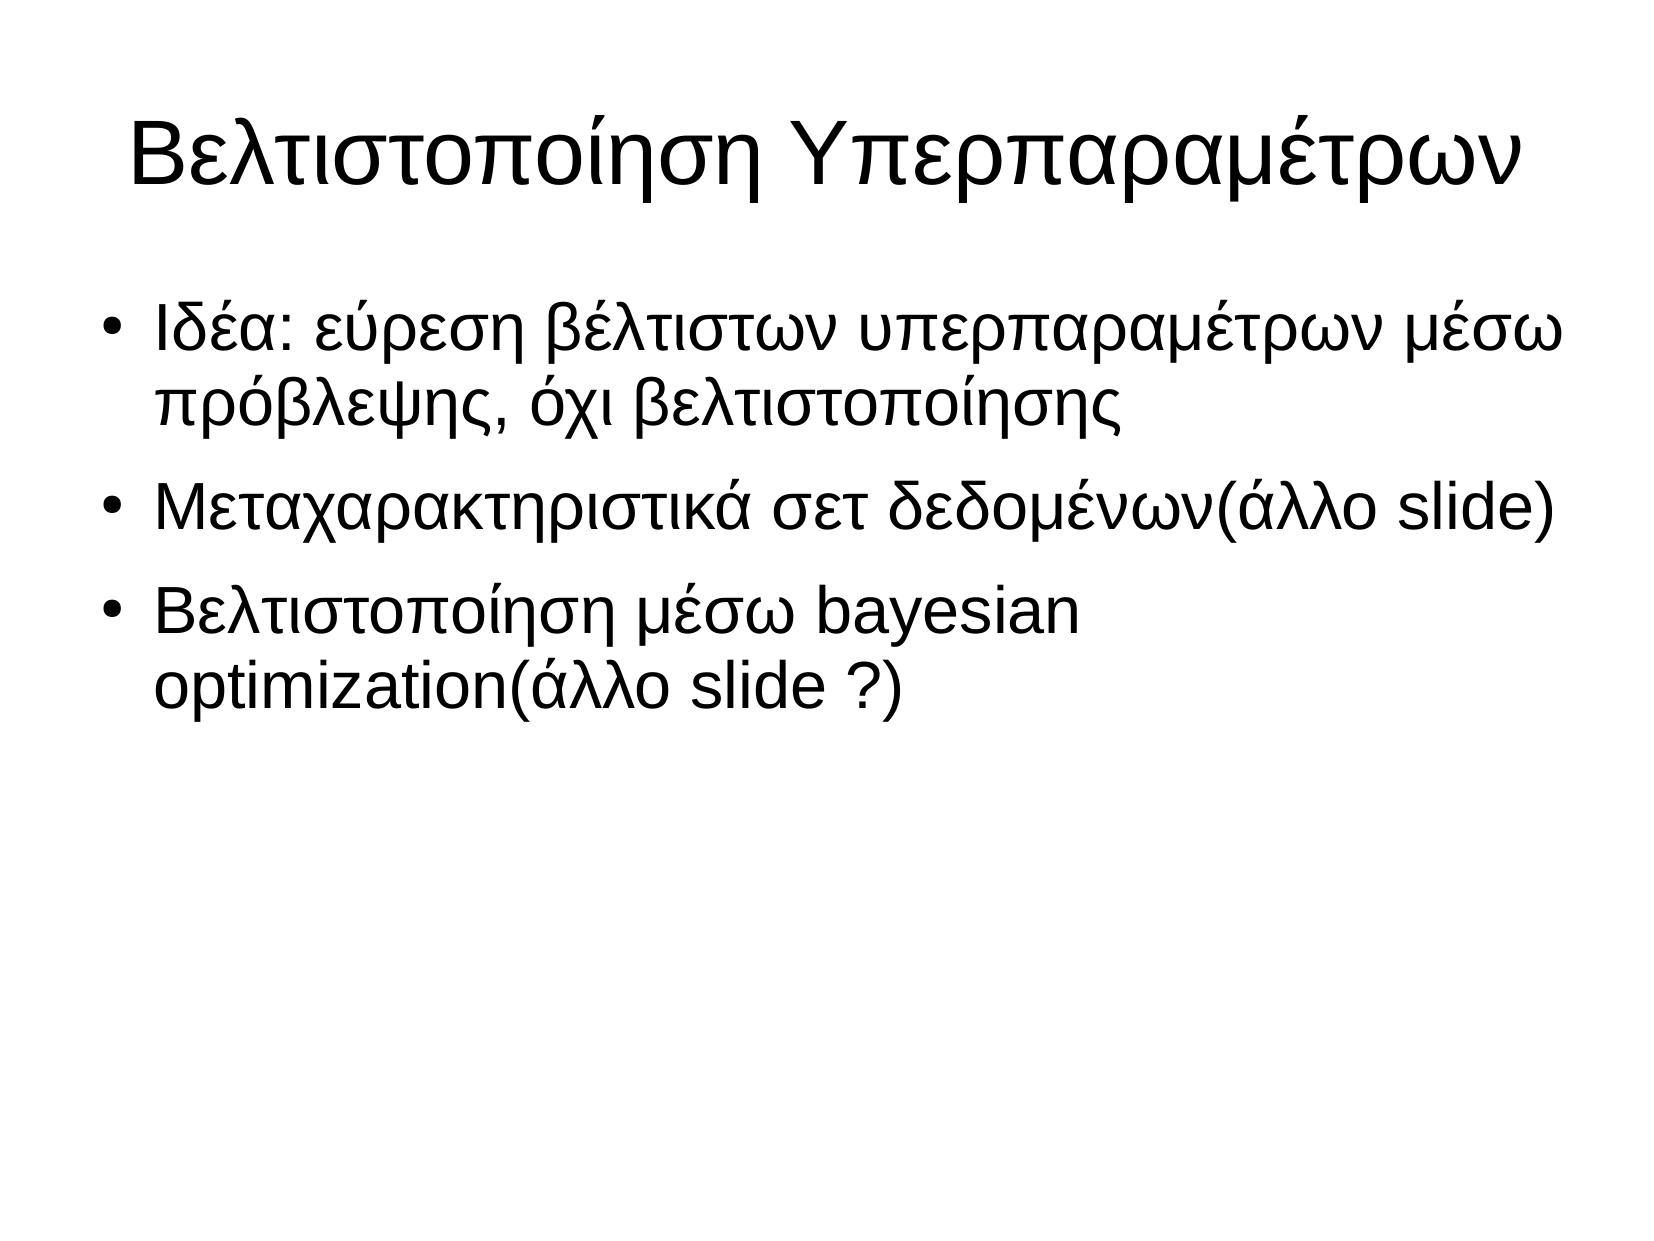

# Βελτιστοποίηση Υπερπαραμέτρων
Ιδέα: εύρεση βέλτιστων υπερπαραμέτρων μέσω πρόβλεψης, όχι βελτιστοποίησης
Μεταχαρακτηριστικά σετ δεδομένων(άλλο slide)
Βελτιστοποίηση μέσω bayesian optimization(άλλο slide ?)